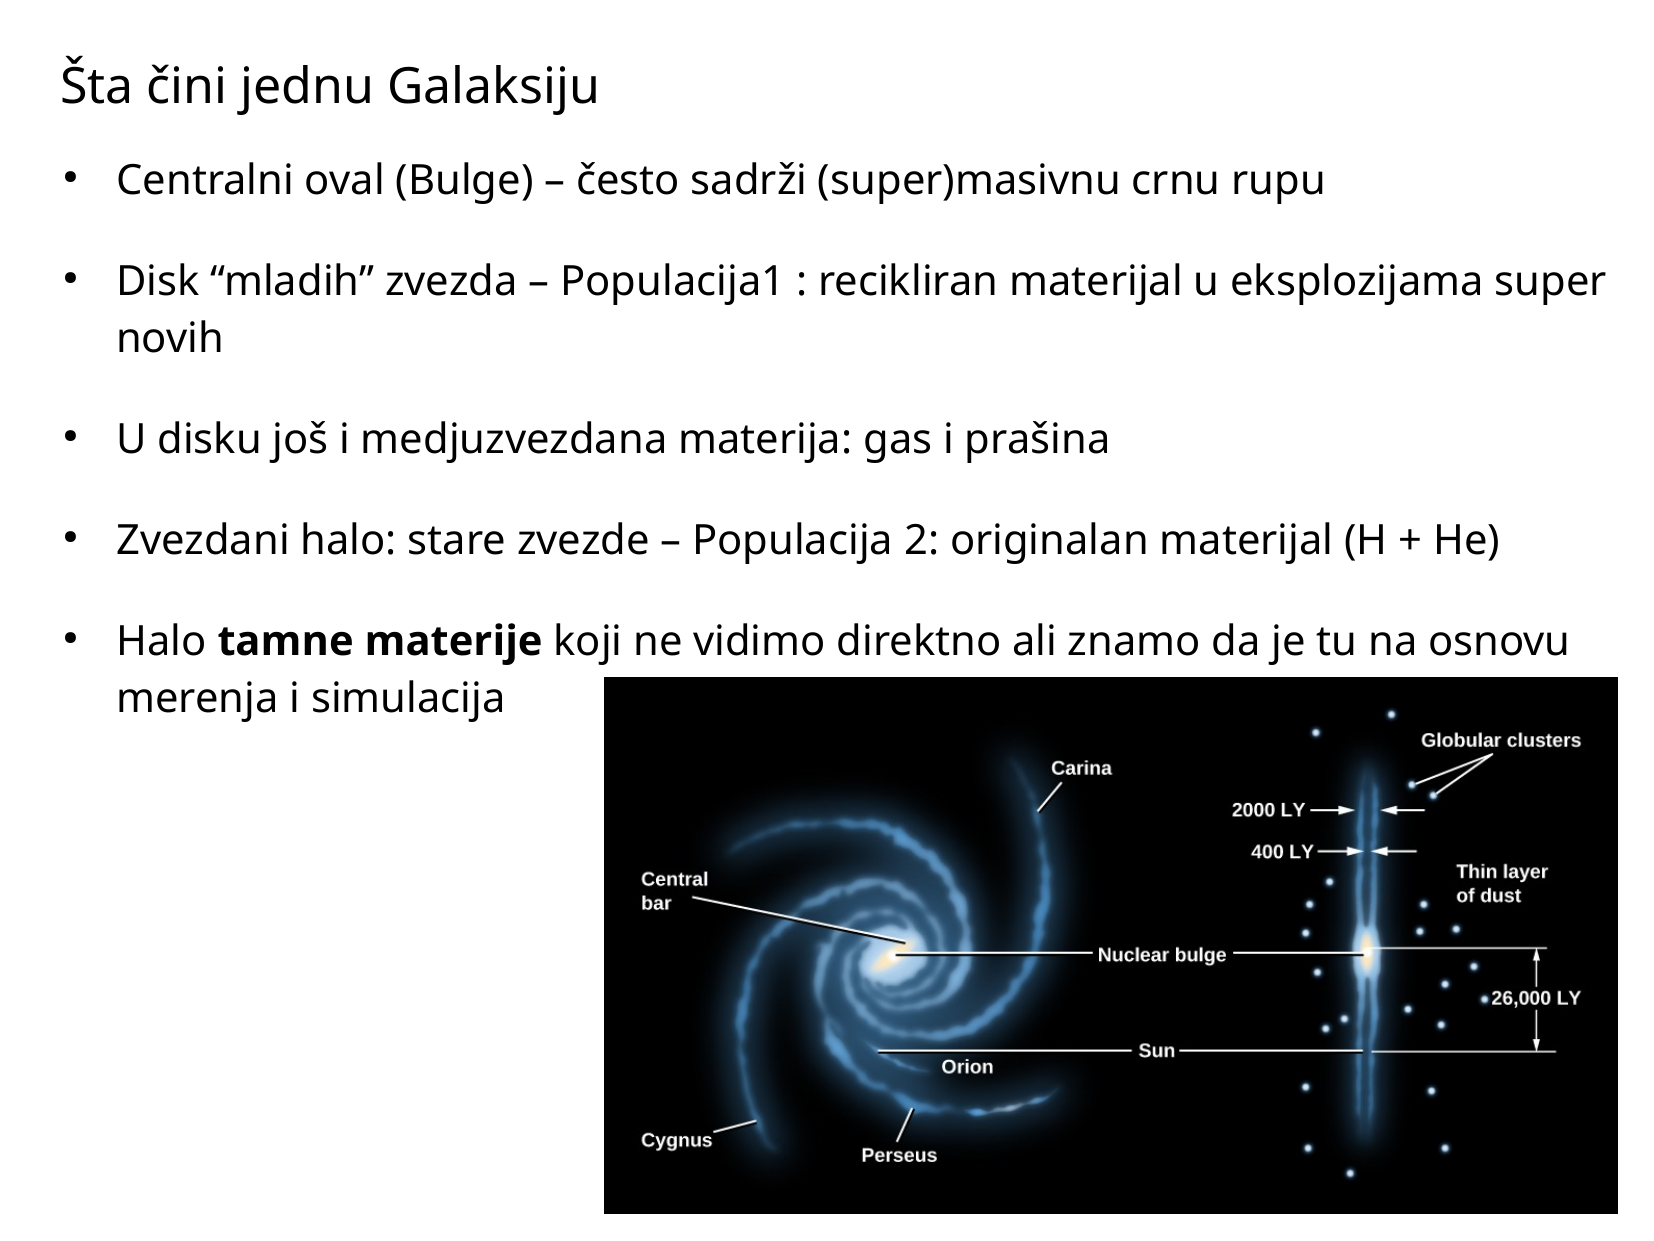

# Šta čini jednu Galaksiju
Centralni oval (Bulge) – često sadrži (super)masivnu crnu rupu
Disk “mladih” zvezda – Populacija1 : recikliran materijal u eksplozijama super novih
U disku još i medjuzvezdana materija: gas i prašina
Zvezdani halo: stare zvezde – Populacija 2: originalan materijal (H + He)
Halo tamne materije koji ne vidimo direktno ali znamo da je tu na osnovu merenja i simulacija